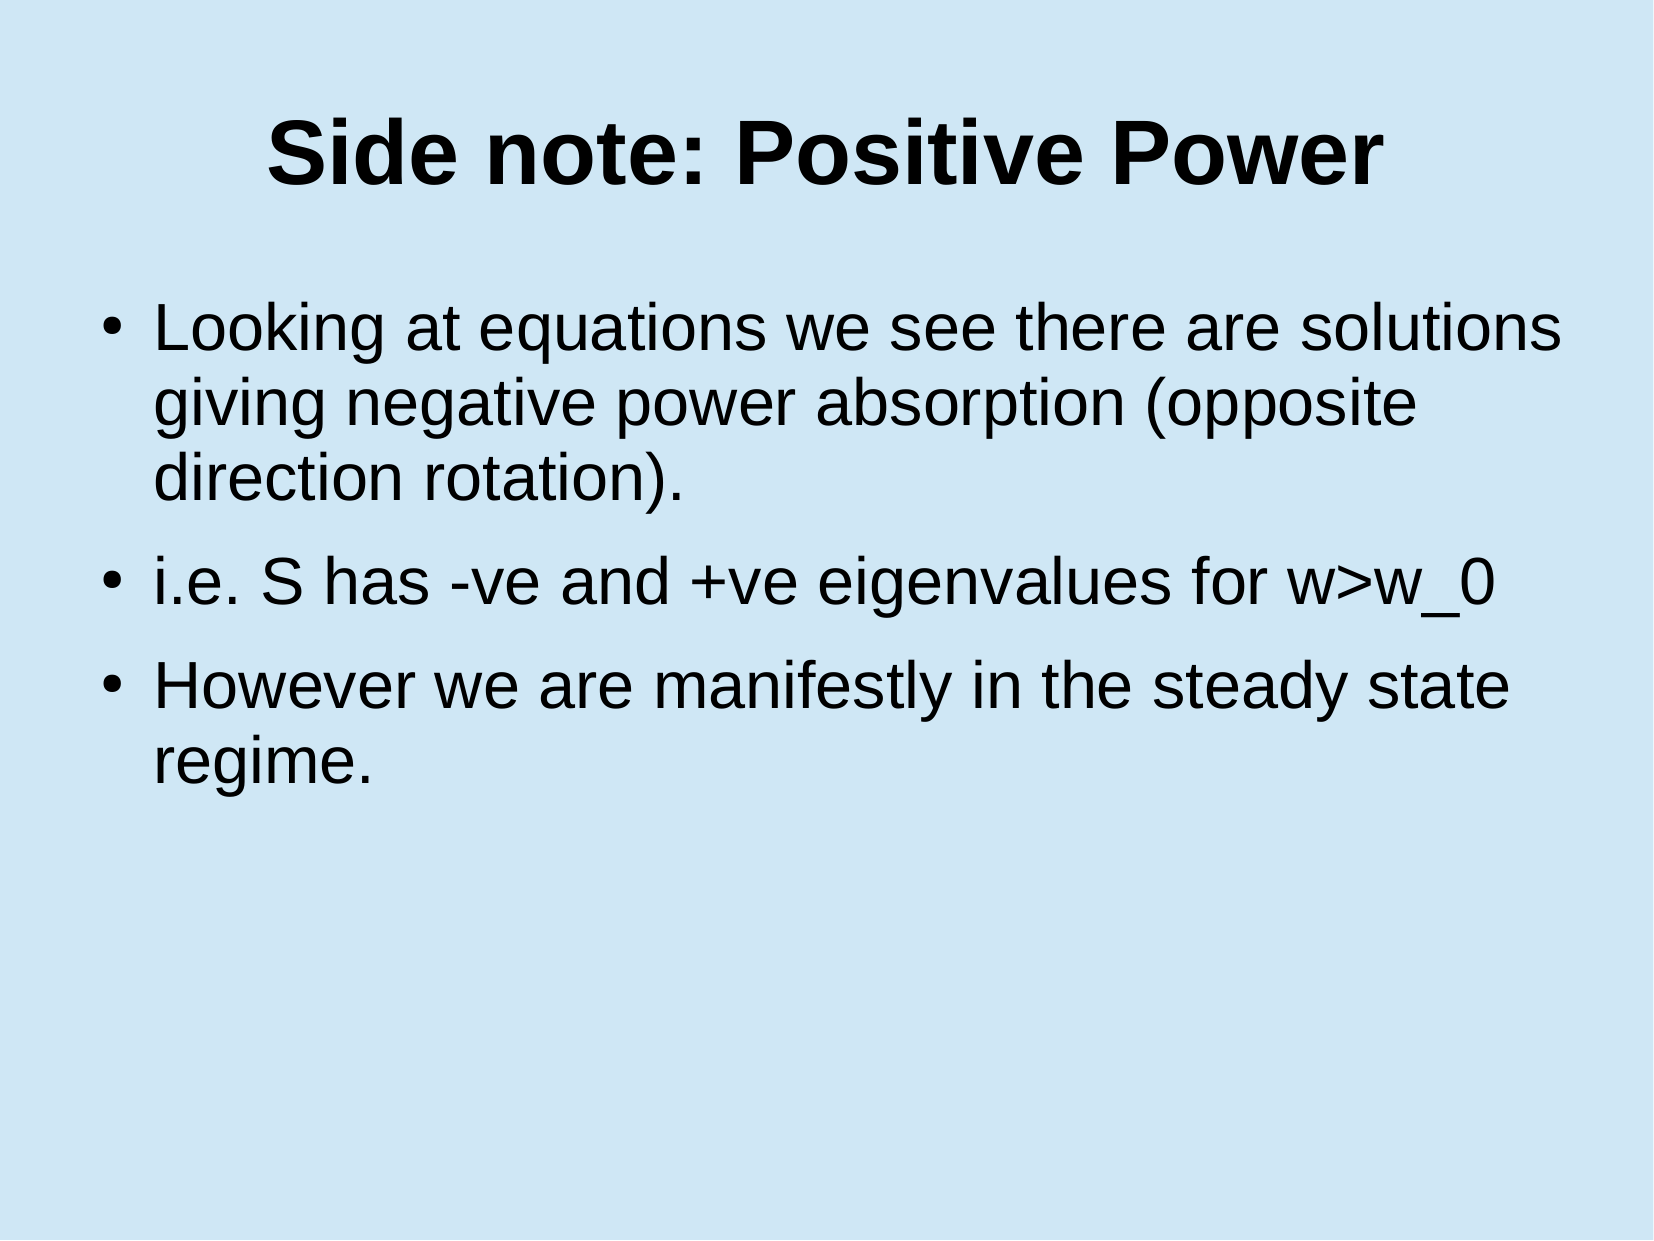

# Side note: Positive Power
Looking at equations we see there are solutions giving negative power absorption (opposite direction rotation).
i.e. S has -ve and +ve eigenvalues for w>w_0
However we are manifestly in the steady state regime.